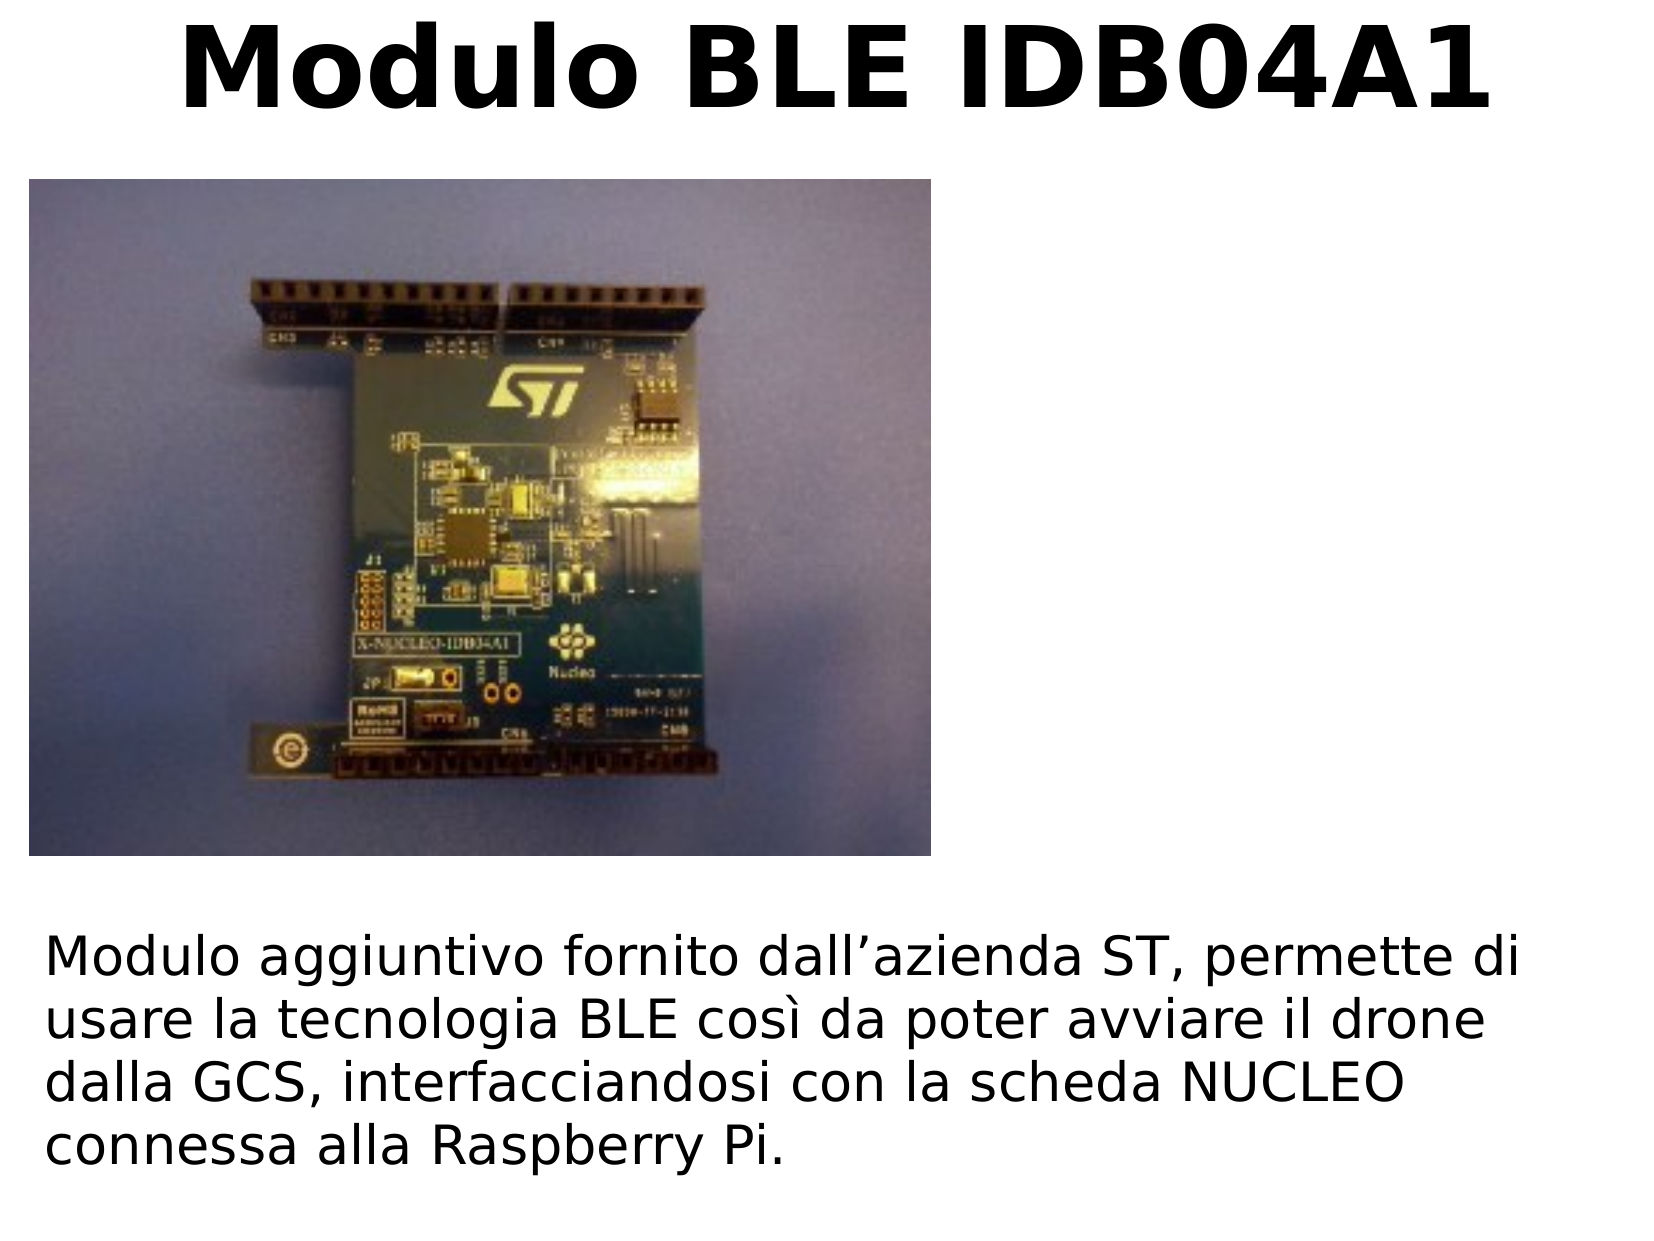

# Modulo BLE IDB04A1
Modulo aggiuntivo fornito dall’azienda ST, permette di usare la tecnologia BLE così da poter avviare il drone dalla GCS, interfacciandosi con la scheda NUCLEO connessa alla Raspberry Pi.